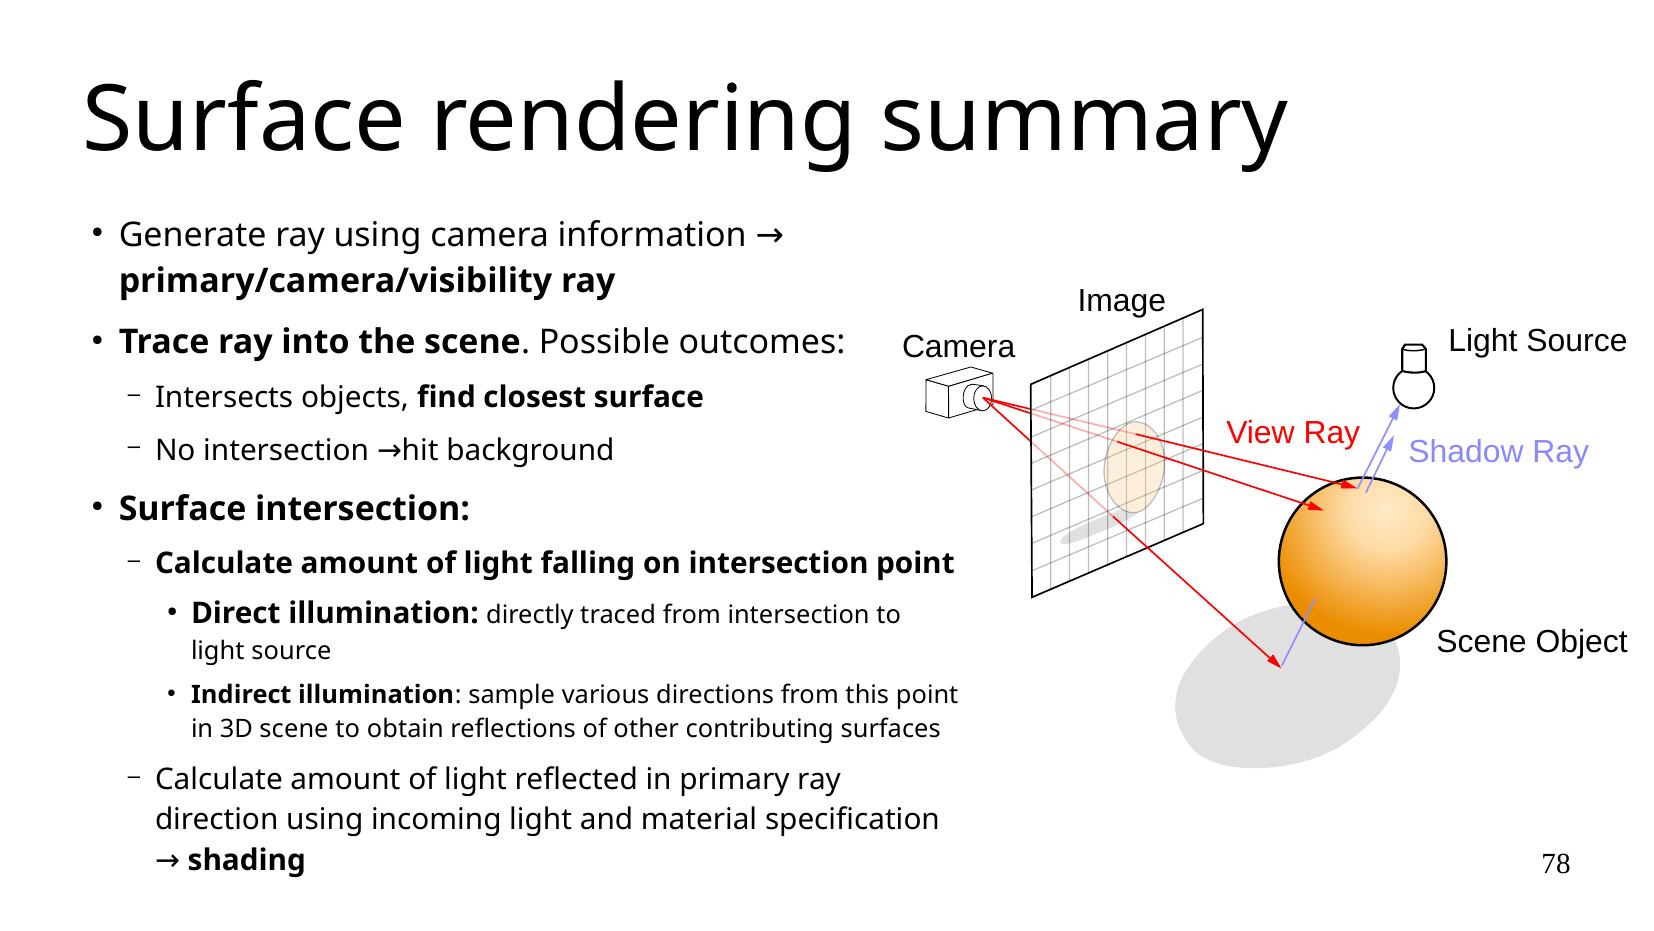

# Surface rendering summary
Generate ray using camera information → primary/camera/visibility ray
Trace ray into the scene. Possible outcomes:
Intersects objects, find closest surface
No intersection →hit background
Surface intersection:
Calculate amount of light falling on intersection point
Direct illumination: directly traced from intersection to light source
Indirect illumination: sample various directions from this point in 3D scene to obtain reflections of other contributing surfaces
Calculate amount of light reflected in primary ray direction using incoming light and material specification → shading
78